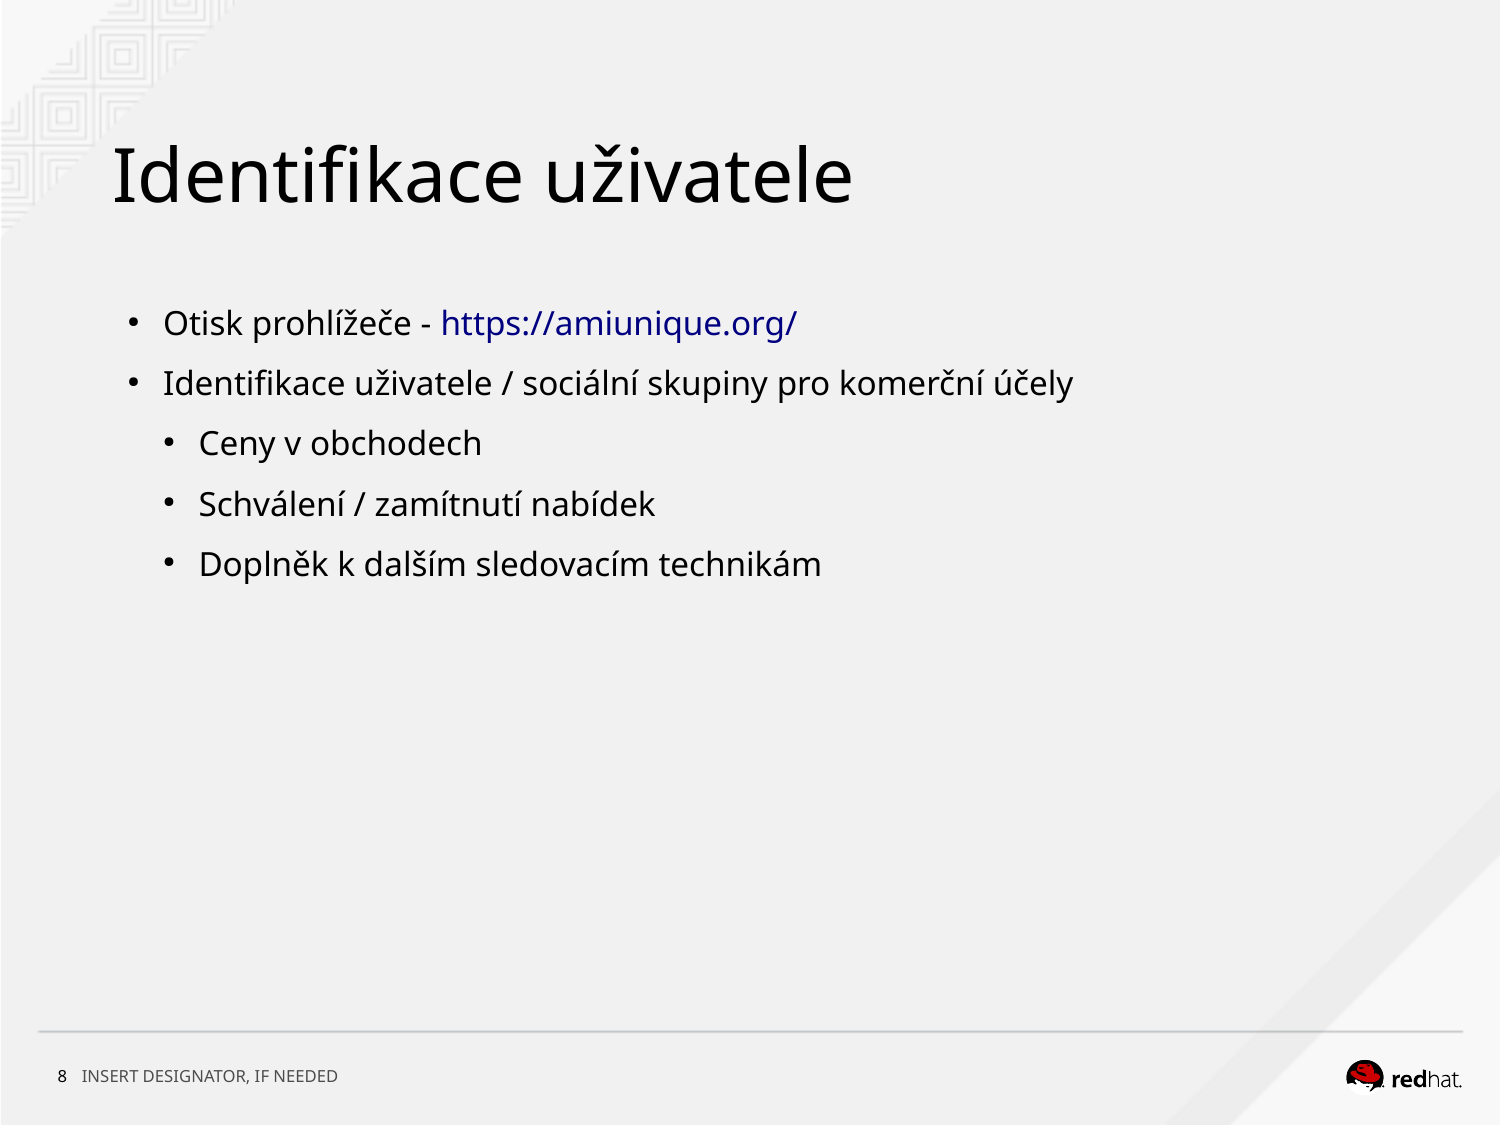

# Identifikace uživatele
Otisk prohlížeče - https://amiunique.org/
Identifikace uživatele / sociální skupiny pro komerční účely
Ceny v obchodech
Schválení / zamítnutí nabídek
Doplněk k dalším sledovacím technikám
8
INSERT DESIGNATOR, IF NEEDED